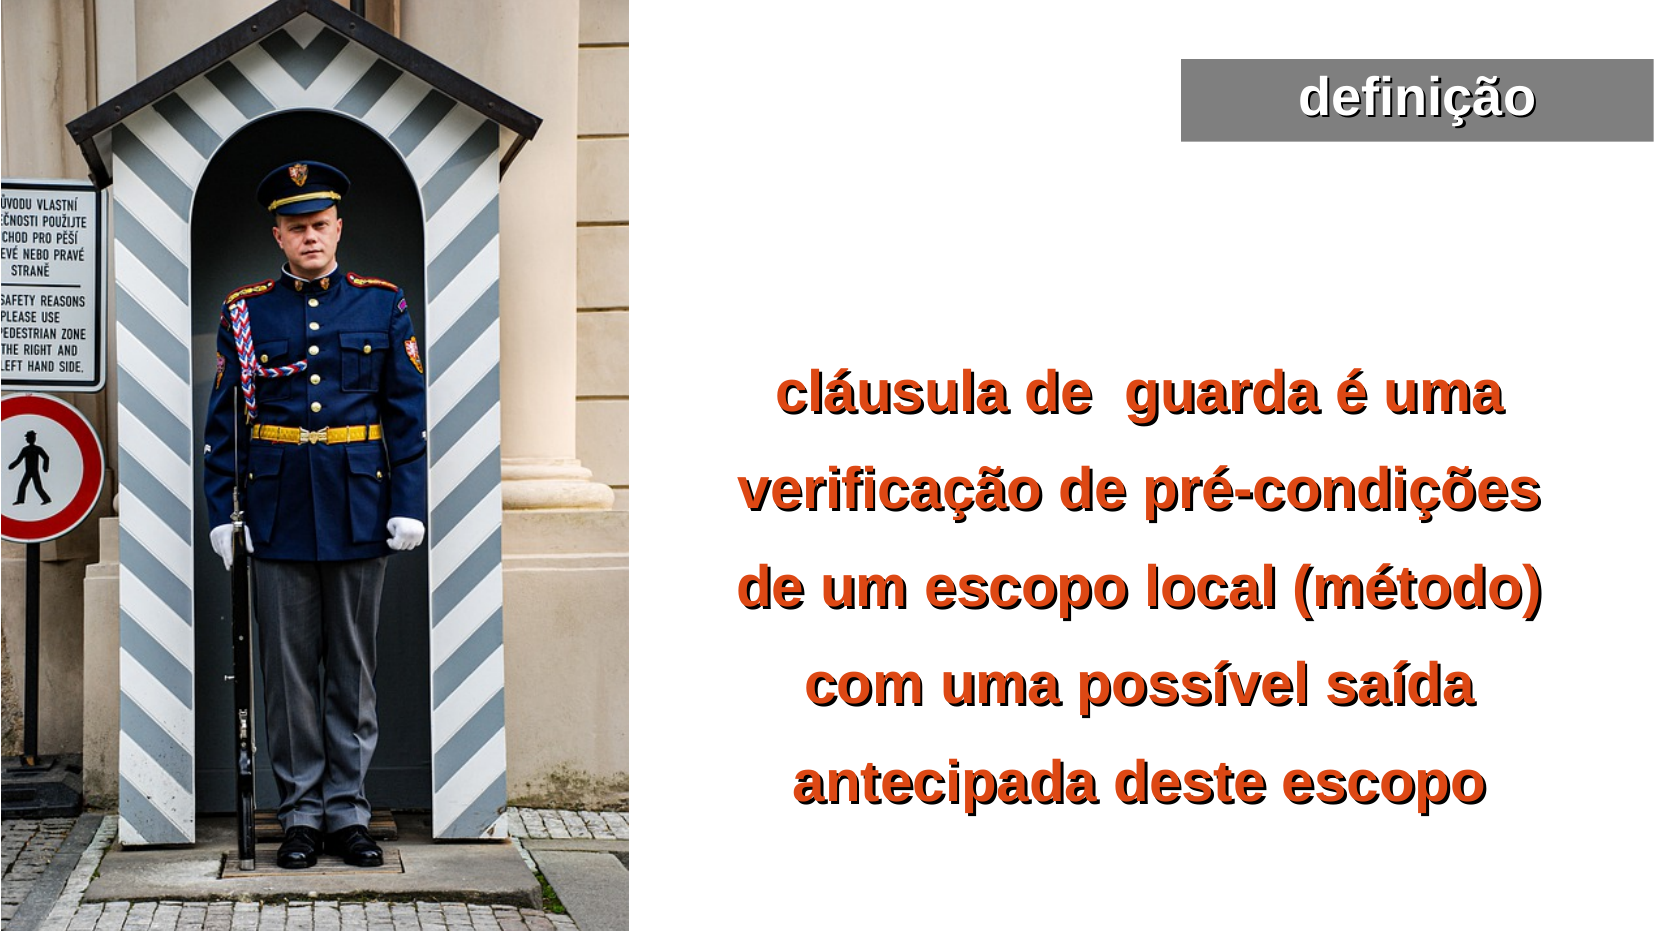

definição
cláusula de guarda é uma verificação de pré-condições de um escopo local (método) com uma possível saída antecipada deste escopo
#